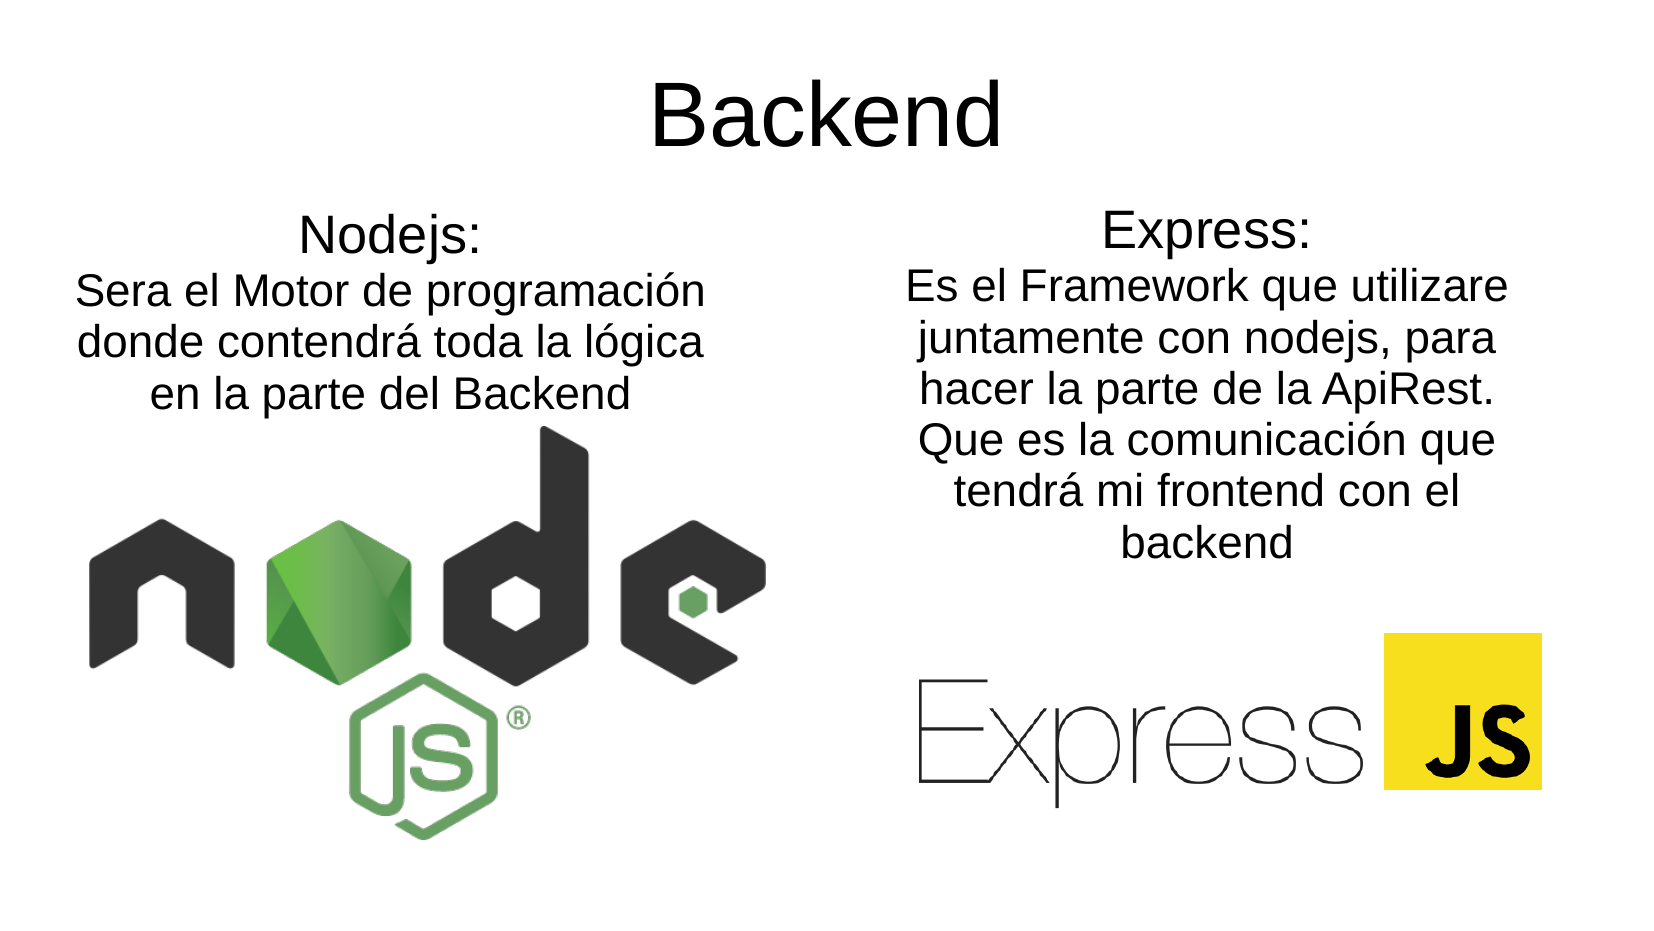

# Backend
Express:
Es el Framework que utilizare juntamente con nodejs, para hacer la parte de la ApiRest. Que es la comunicación que tendrá mi frontend con el backend
Nodejs:
Sera el Motor de programación donde contendrá toda la lógica en la parte del Backend